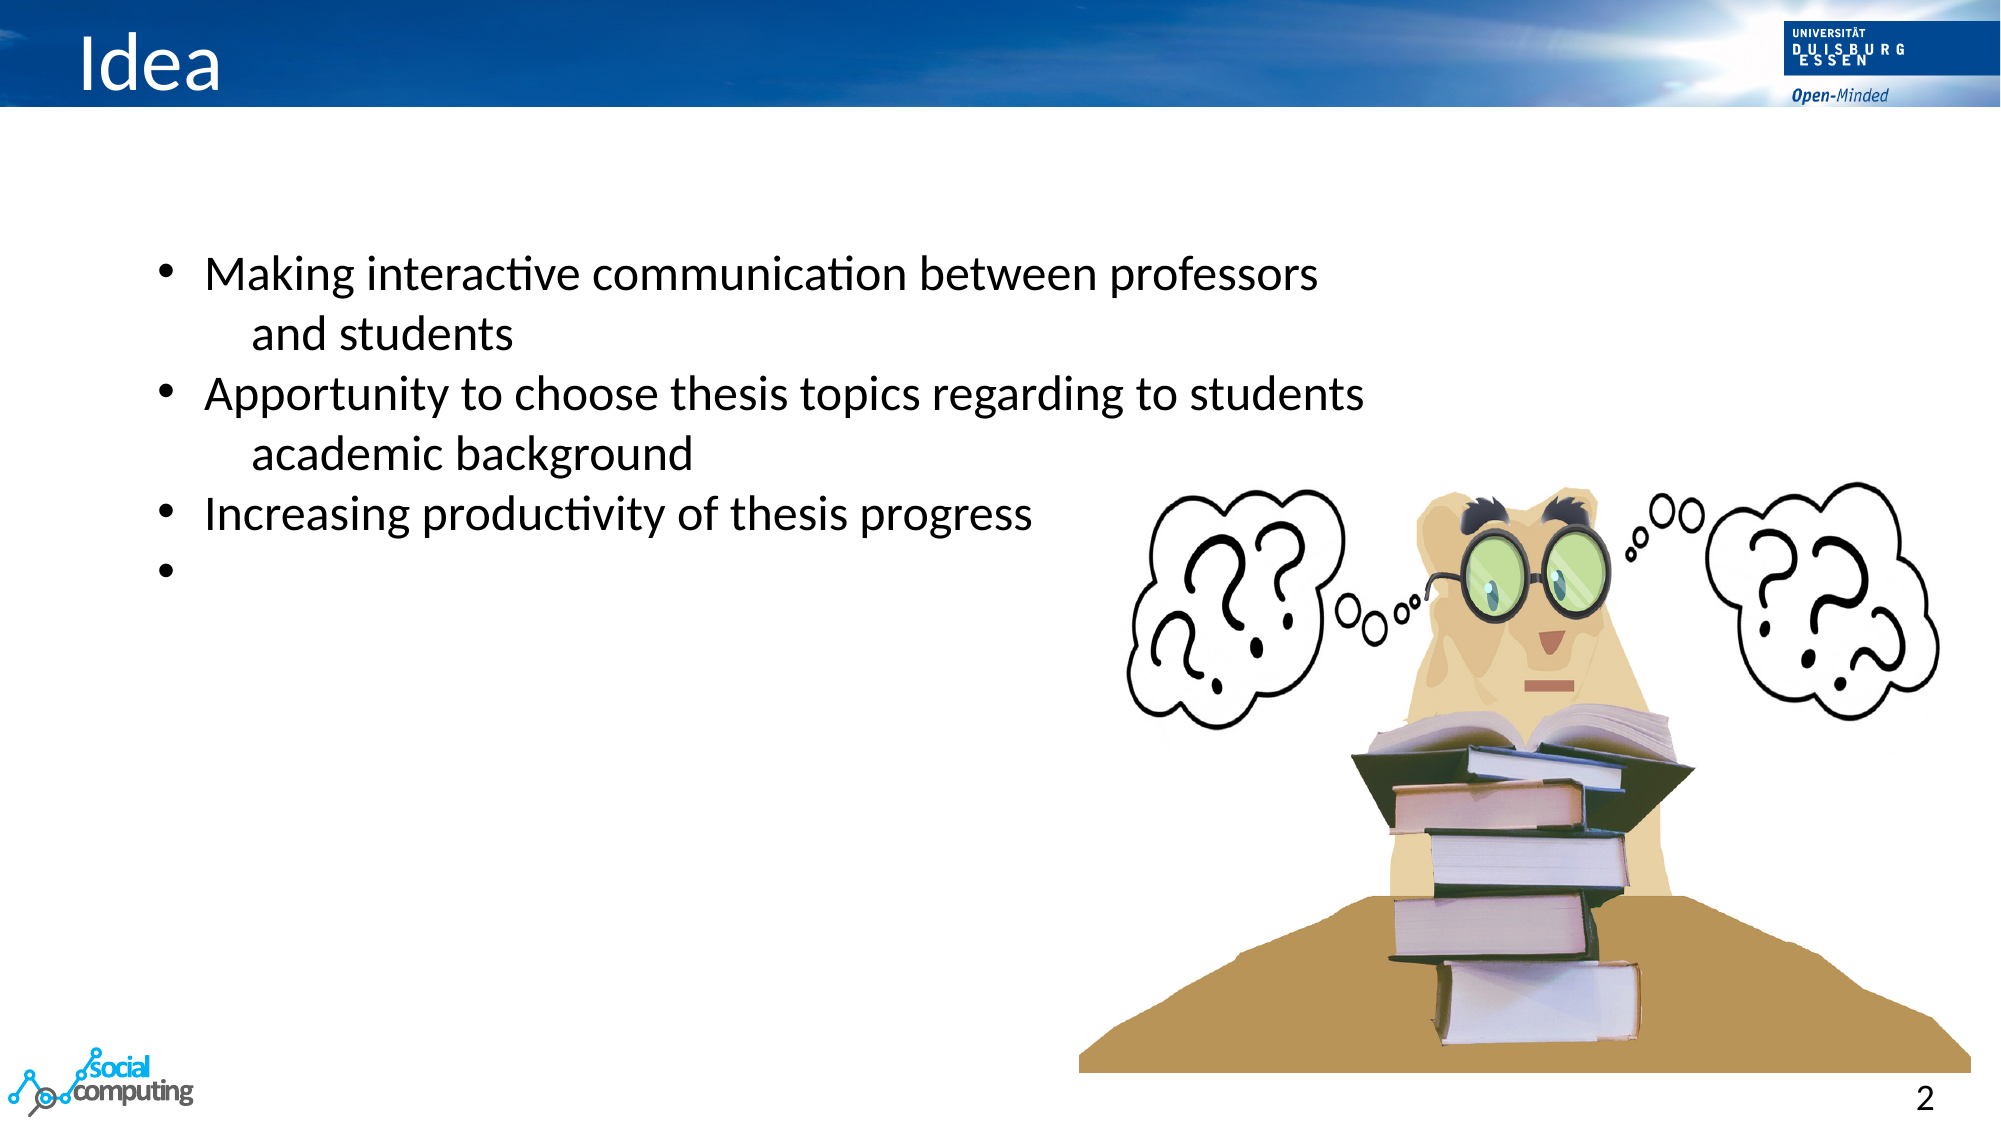

Idea
Making interactive communication between professors and students
Apportunity to choose thesis topics regarding to students academic background
Increasing productivity of thesis progress